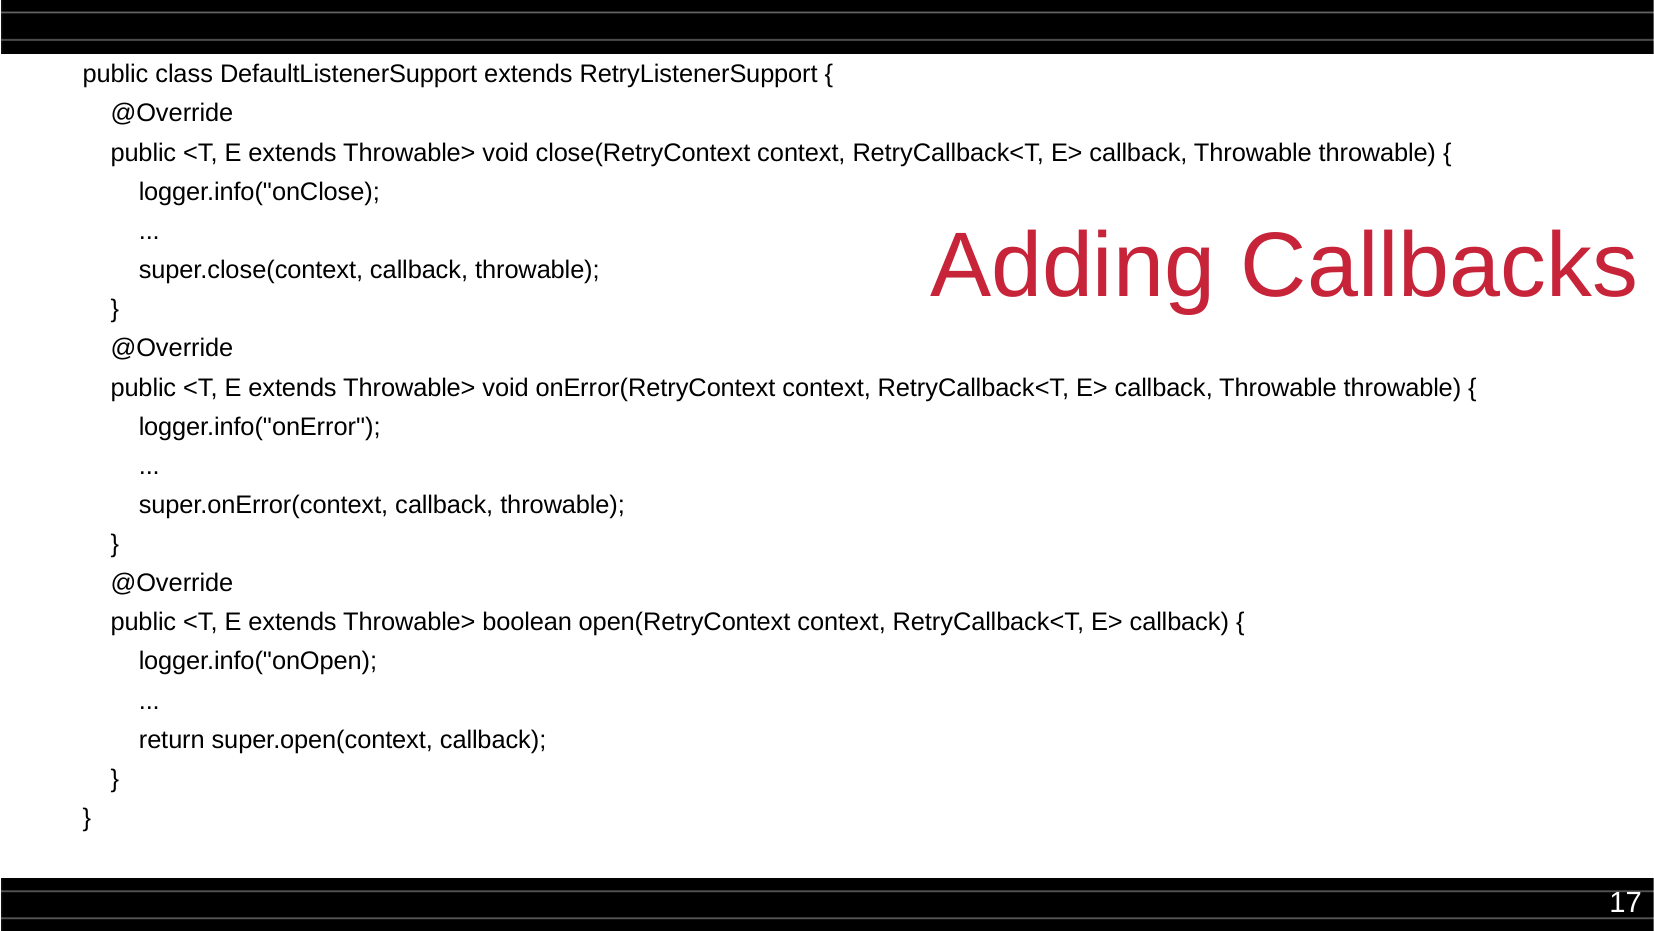

public class DefaultListenerSupport extends RetryListenerSupport {
 @Override
 public <T, E extends Throwable> void close(RetryContext context, RetryCallback<T, E> callback, Throwable throwable) {
 logger.info("onClose);
 ...
 super.close(context, callback, throwable);
 }
 @Override
 public <T, E extends Throwable> void onError(RetryContext context, RetryCallback<T, E> callback, Throwable throwable) {
 logger.info("onError");
 ...
 super.onError(context, callback, throwable);
 }
 @Override
 public <T, E extends Throwable> boolean open(RetryContext context, RetryCallback<T, E> callback) {
 logger.info("onOpen);
 ...
 return super.open(context, callback);
 }
}
# Adding Callbacks